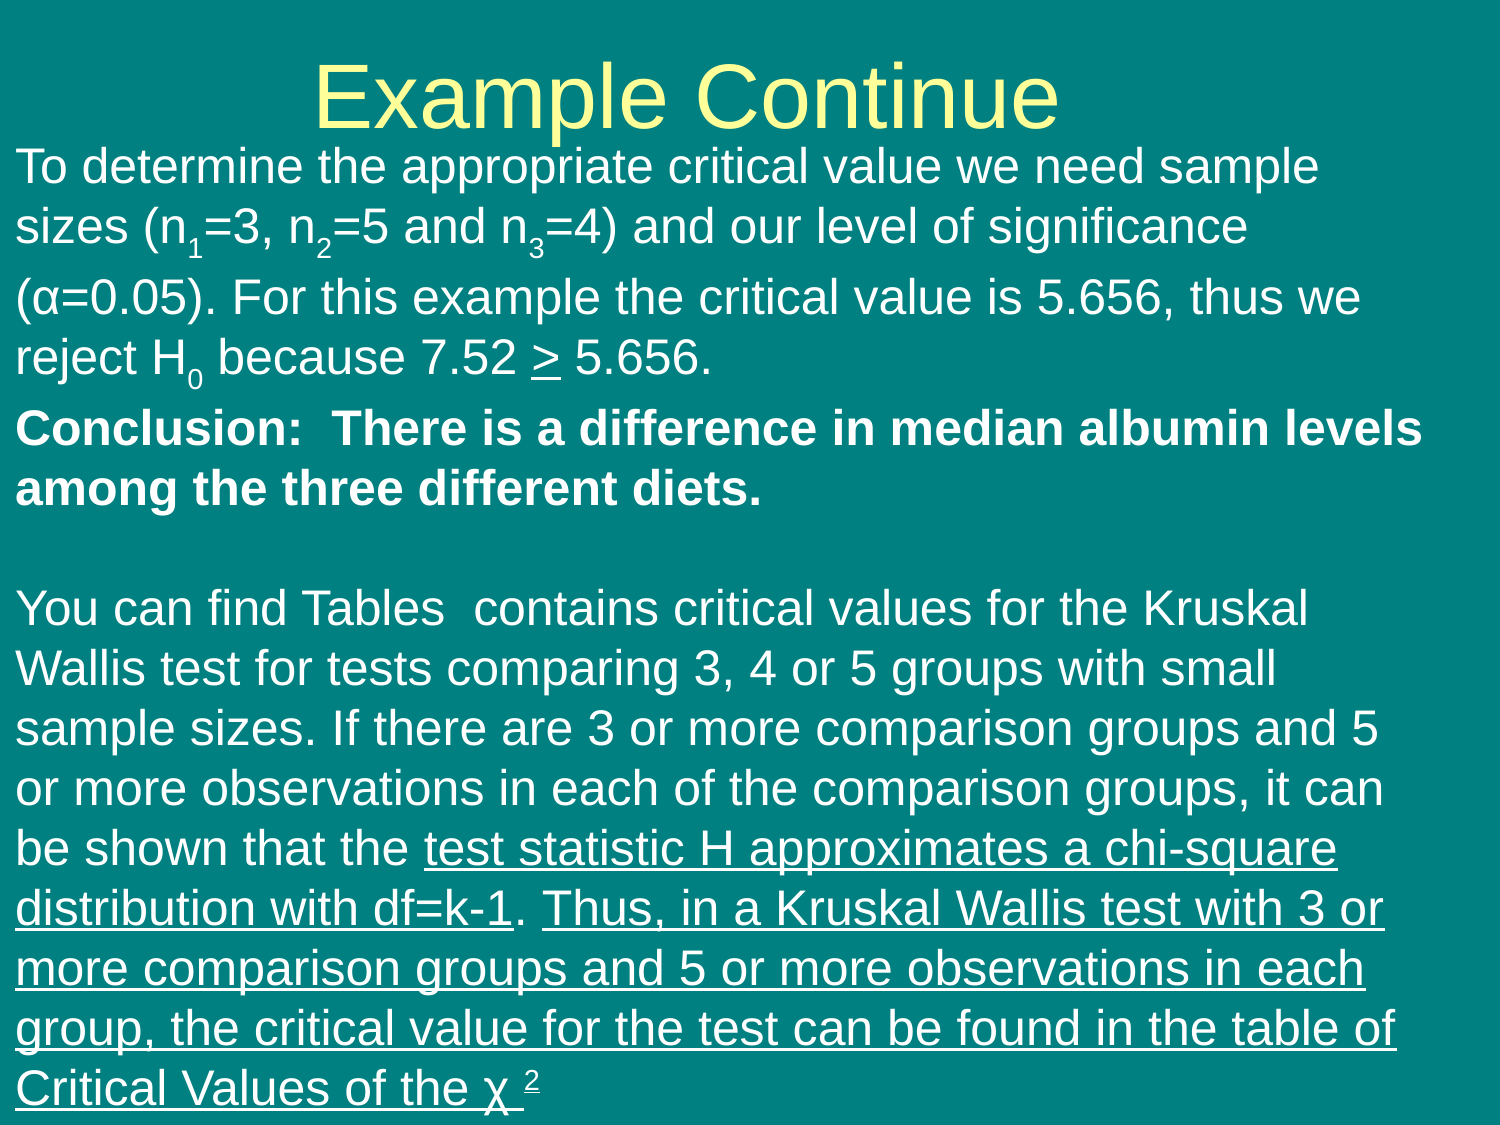

# Example Continue
To determine the appropriate critical value we need sample sizes (n1=3, n2=5 and n3=4) and our level of significance (α=0.05). For this example the critical value is 5.656, thus we reject H0 because 7.52 > 5.656.
Conclusion: There is a difference in median albumin levels among the three different diets.
You can find Tables contains critical values for the Kruskal Wallis test for tests comparing 3, 4 or 5 groups with small sample sizes. If there are 3 or more comparison groups and 5 or more observations in each of the comparison groups, it can be shown that the test statistic H approximates a chi-square distribution with df=k-1. Thus, in a Kruskal Wallis test with 3 or more comparison groups and 5 or more observations in each group, the critical value for the test can be found in the table of Critical Values of the χ 2